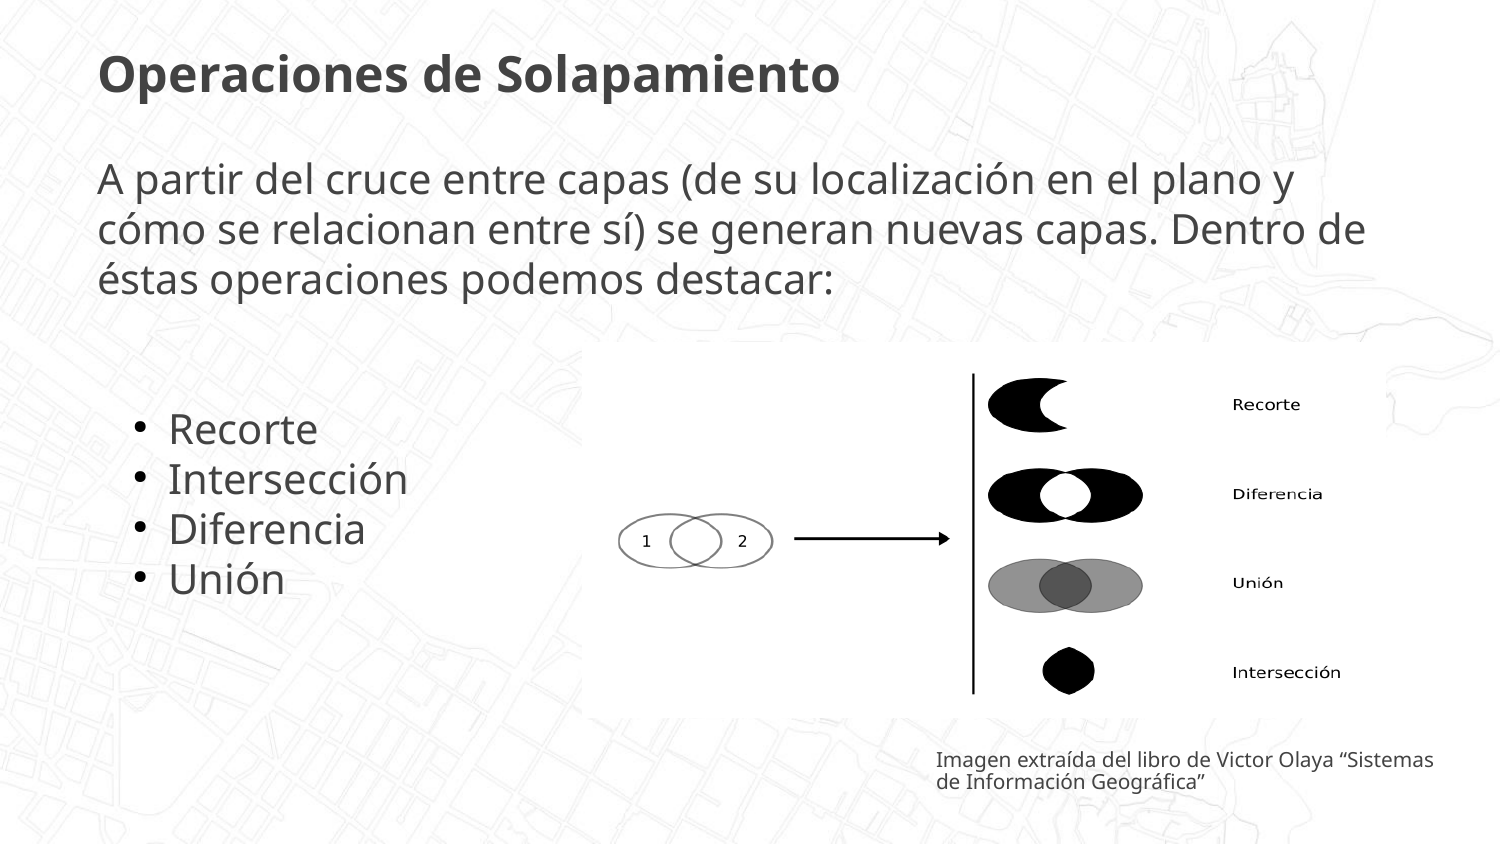

Operaciones de Solapamiento
A partir del cruce entre capas (de su localización en el plano y cómo se relacionan entre sí) se generan nuevas capas. Dentro de éstas operaciones podemos destacar:
Recorte
Intersección
Diferencia
Unión
Imagen extraída del libro de Victor Olaya “Sistemas de Información Geográfica”